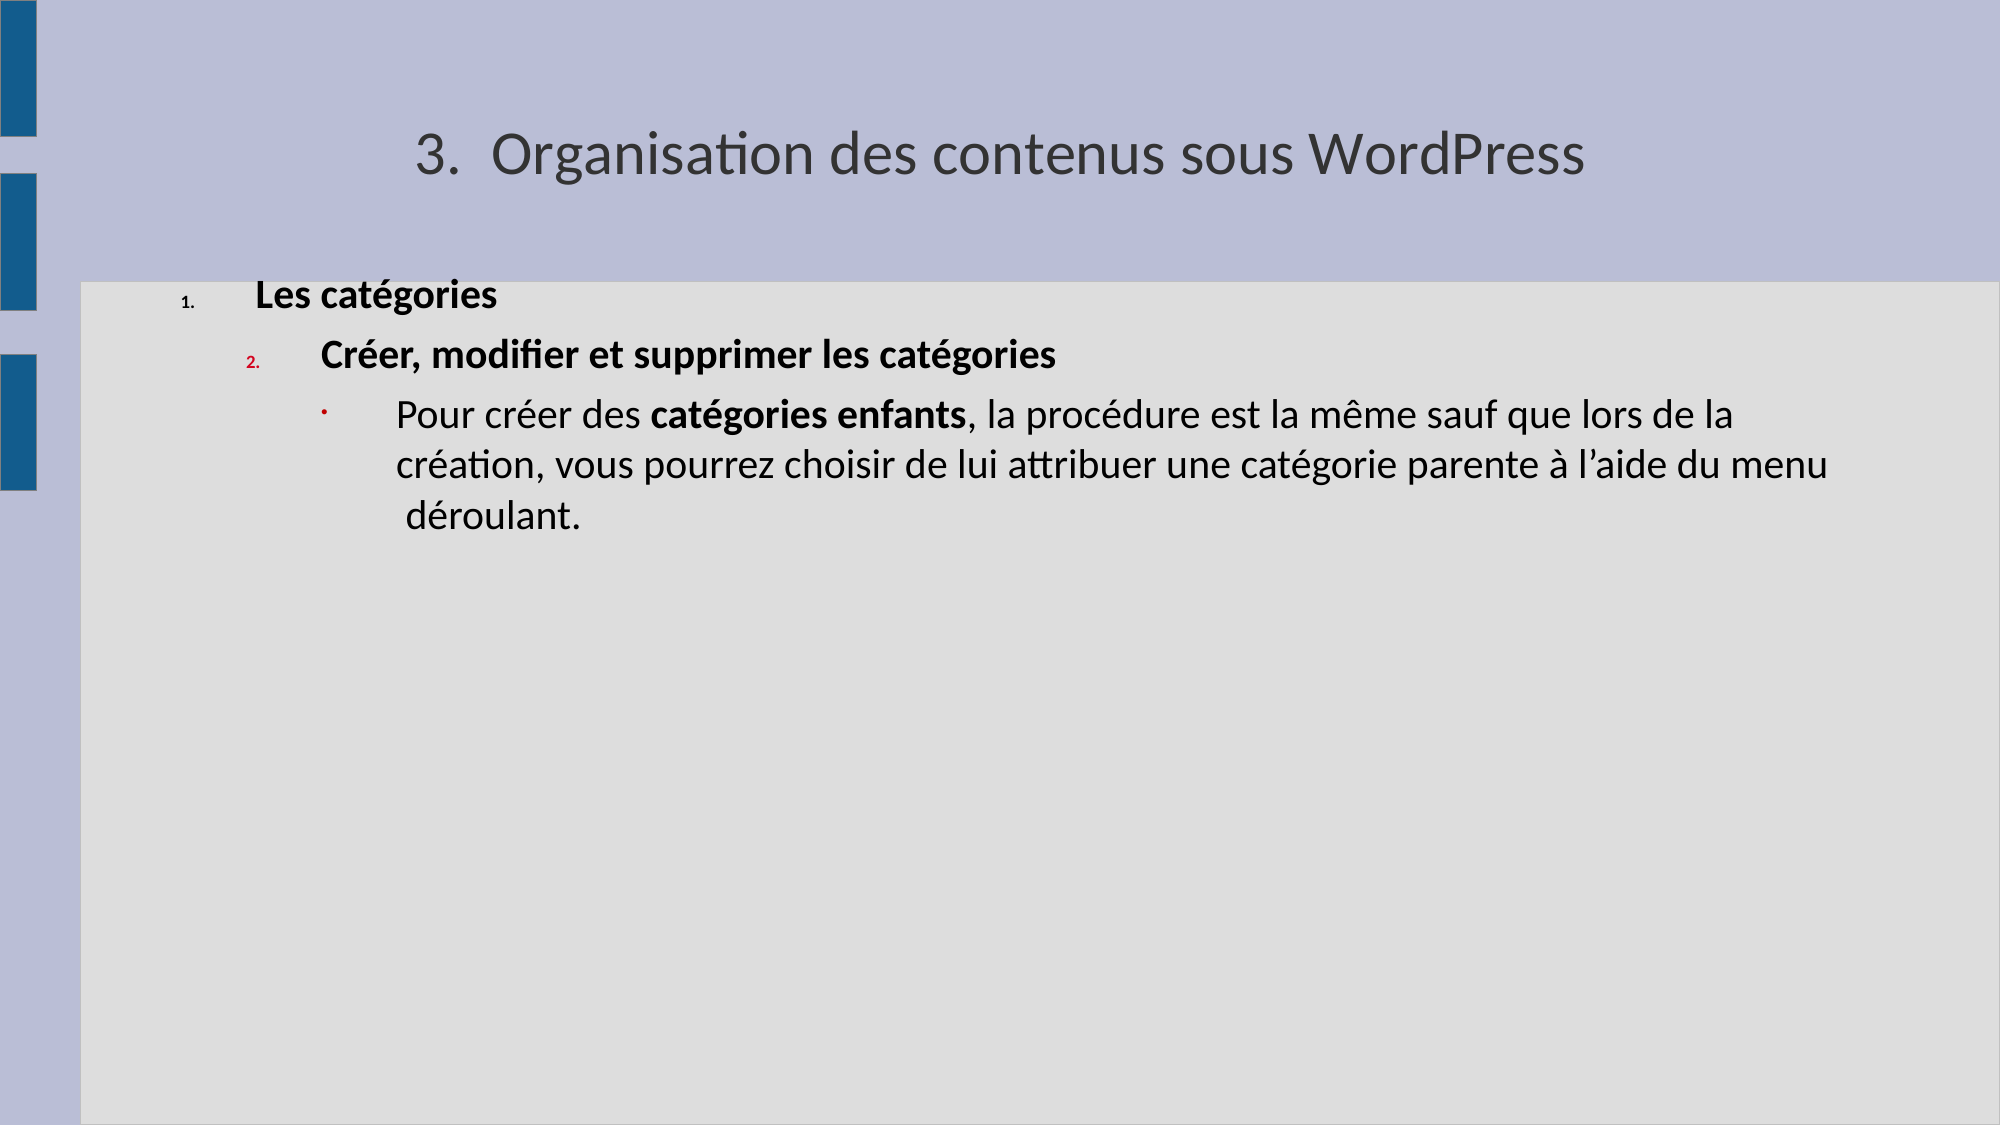

# 3.	Organisation des contenus sous WordPress
Les catégories
Créer, modifier et supprimer les catégories
Pour créer des catégories enfants, la procédure est la même sauf que lors de la création, vous pourrez choisir de lui attribuer une catégorie parente à l’aide du menu déroulant.